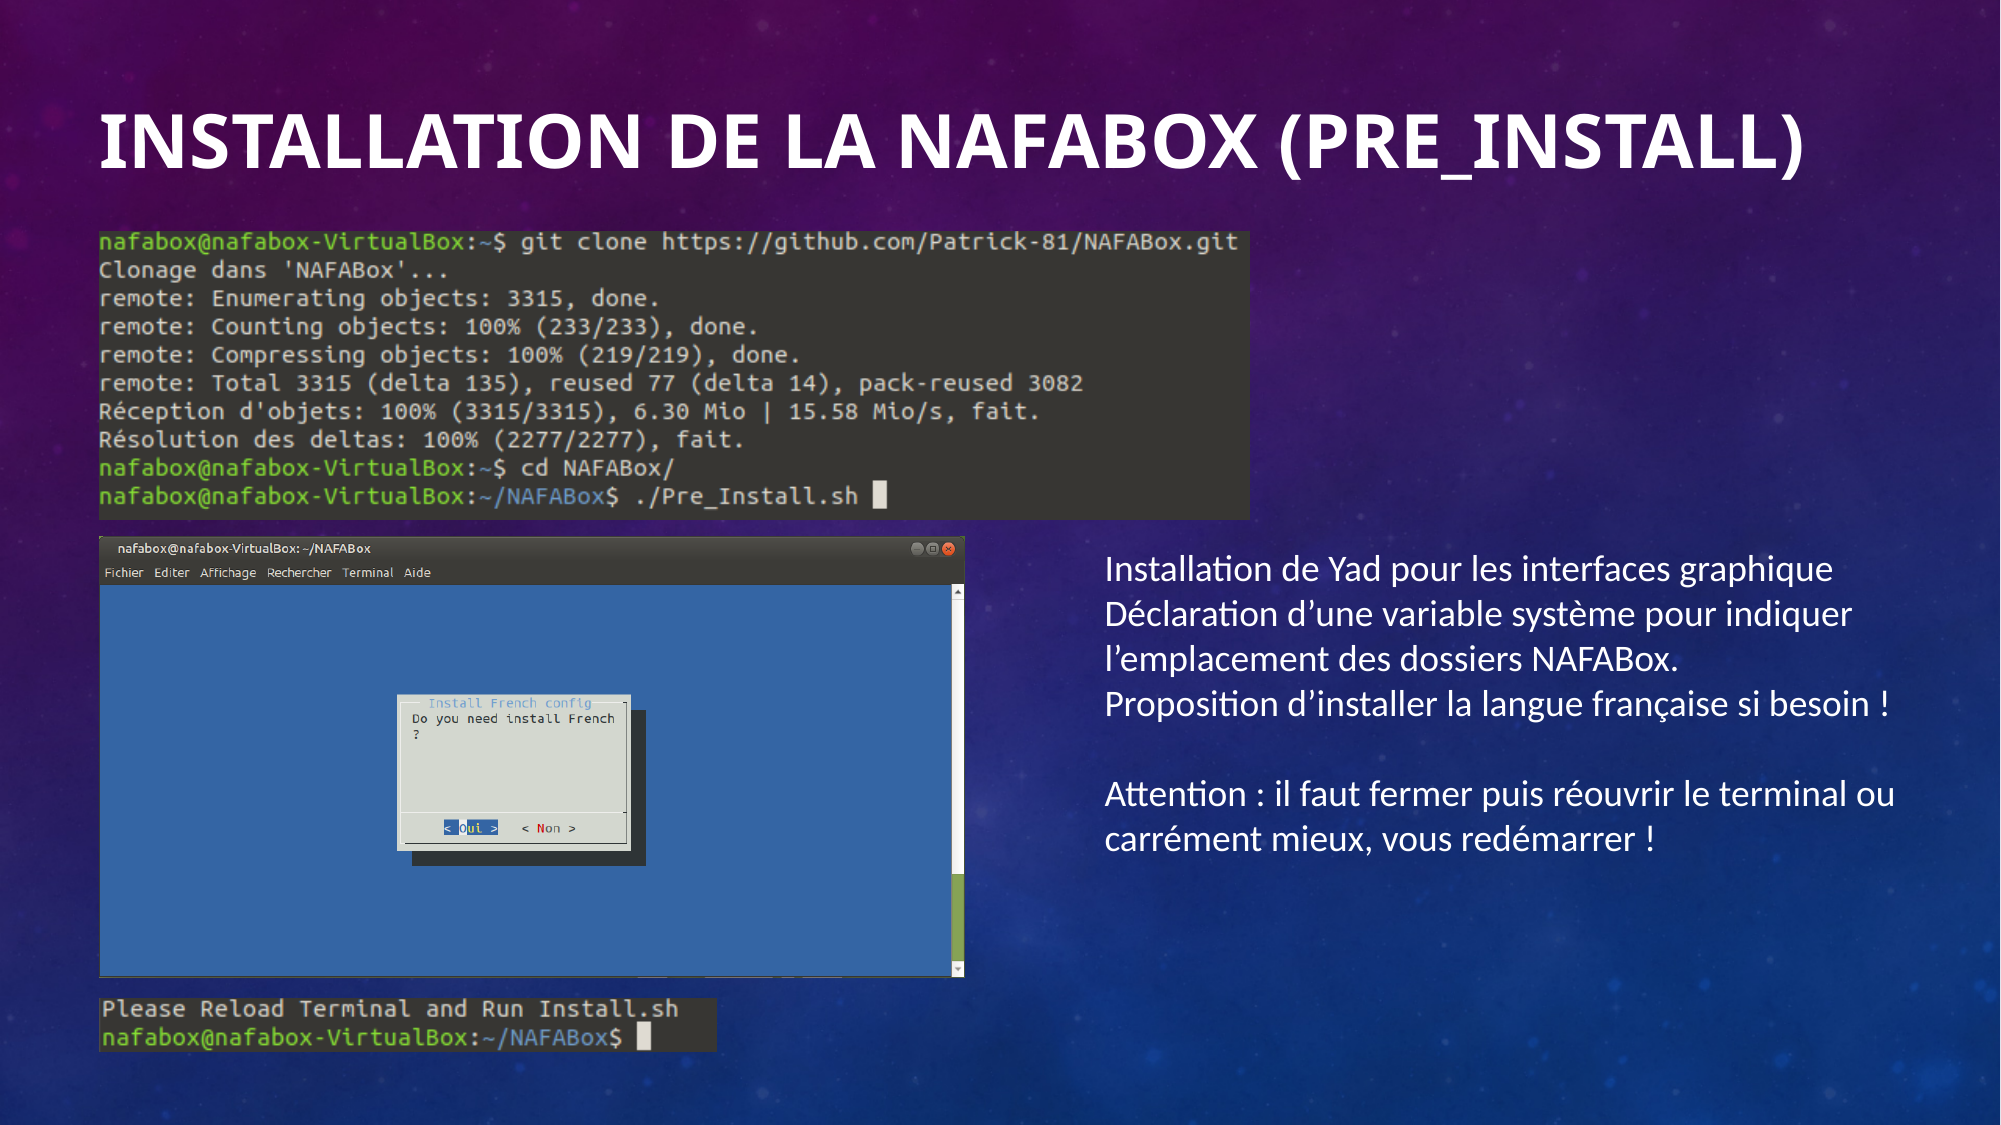

# Installation de la nafabox (Pre_install)
Installation de Yad pour les interfaces graphique
Déclaration d’une variable système pour indiquer l’emplacement des dossiers NAFABox.
Proposition d’installer la langue française si besoin !
Attention : il faut fermer puis réouvrir le terminal ou carrément mieux, vous redémarrer !